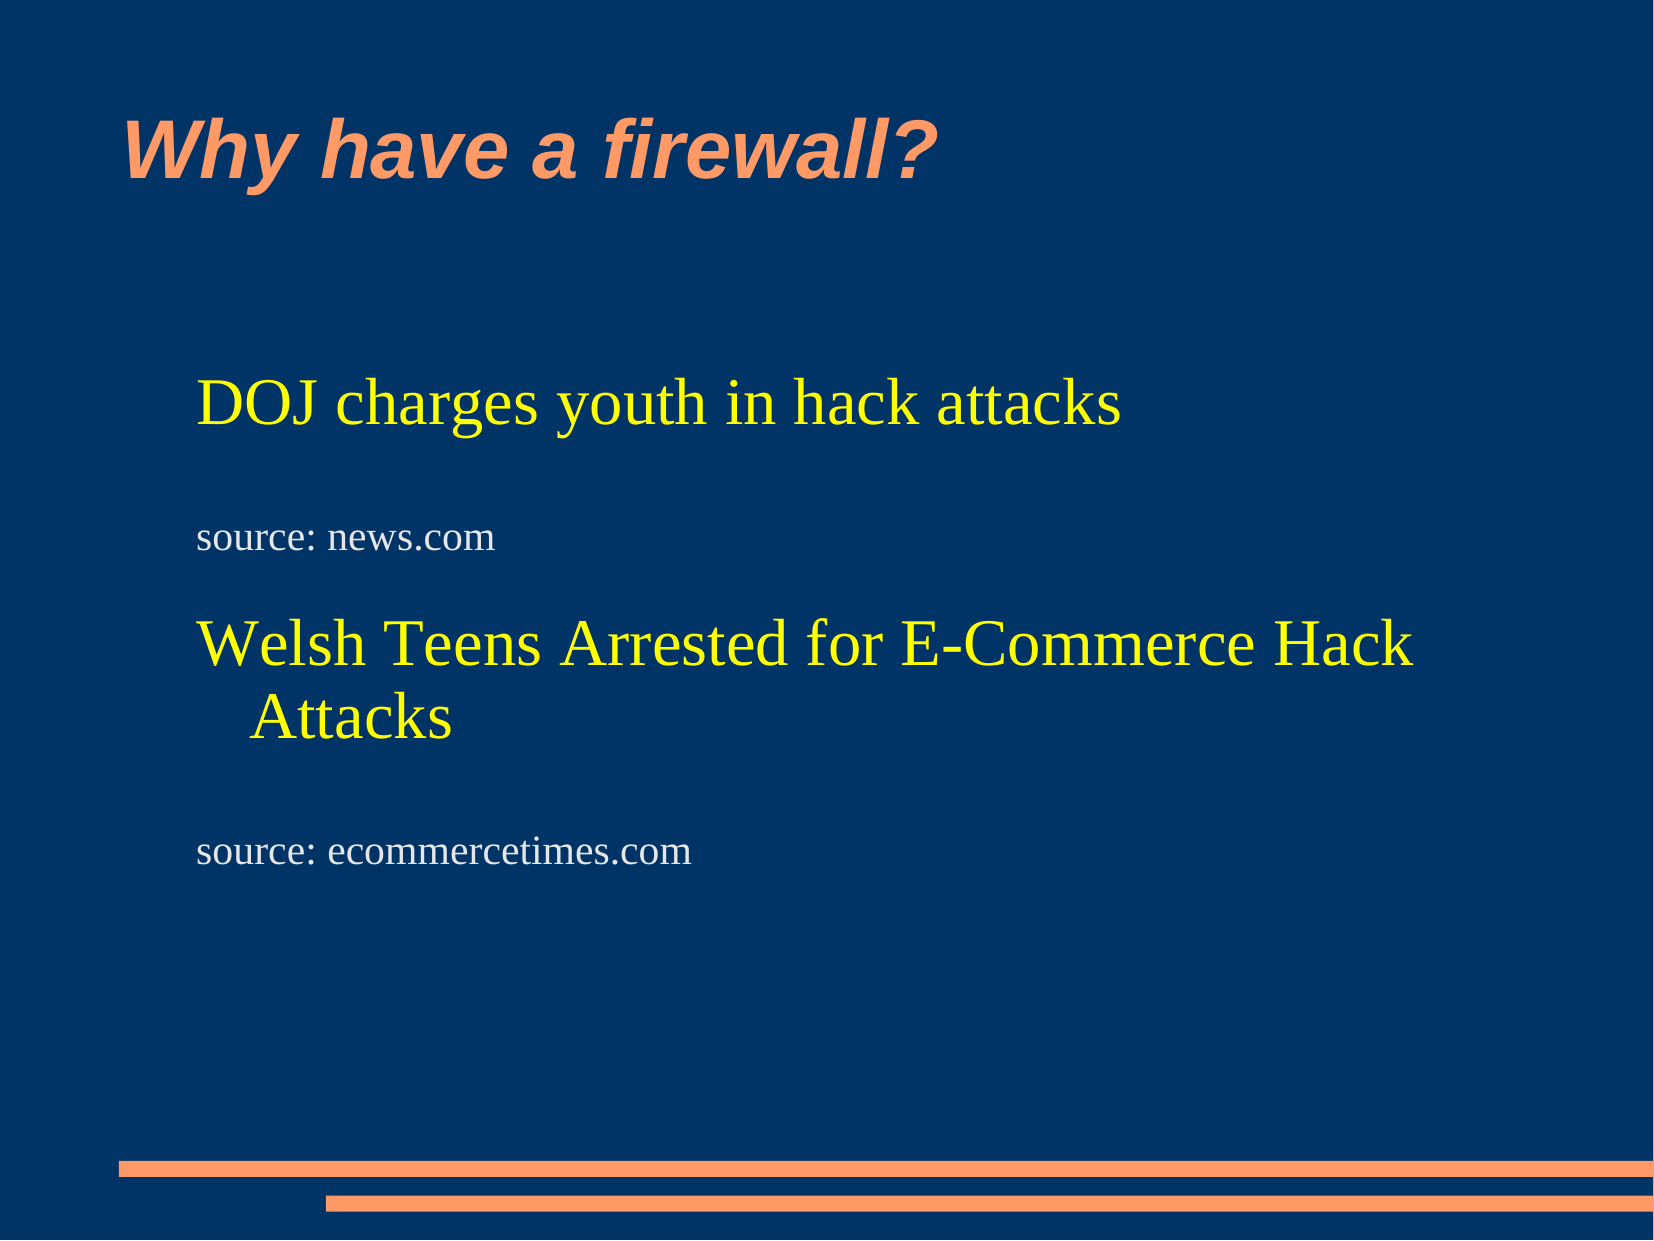

# Why have a firewall?
DOJ charges youth in hack attacks
source: news.com
Welsh Teens Arrested for E-Commerce Hack Attacks
source: ecommercetimes.com